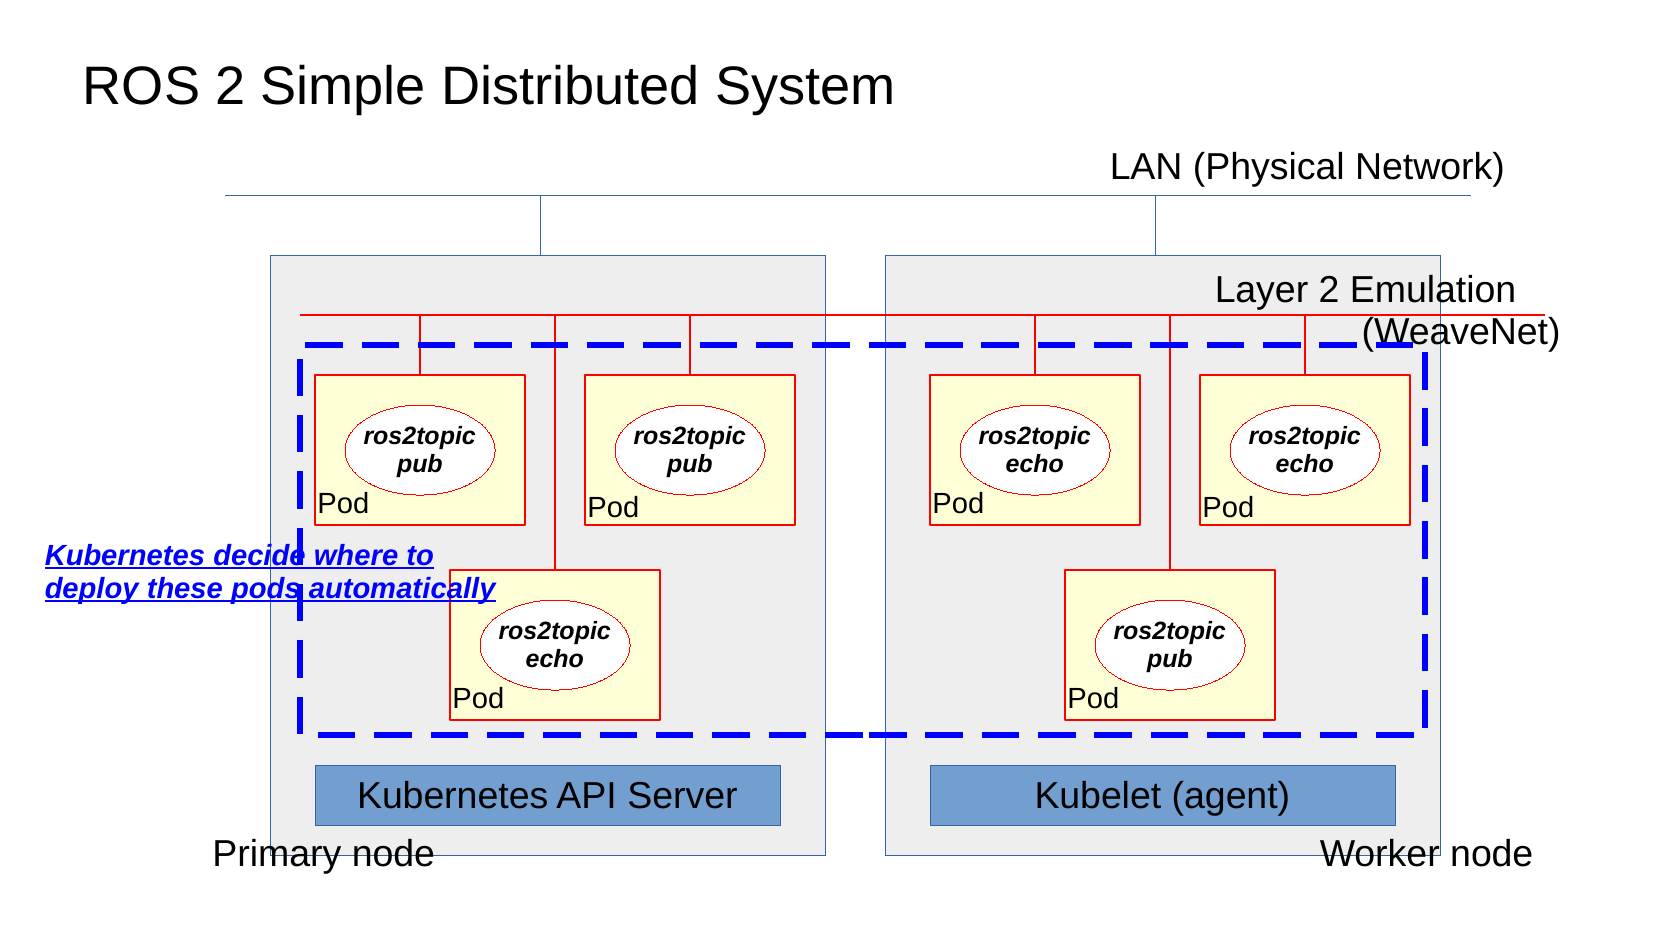

# ROS 2 Simple Distributed System
LAN (Physical Network)
Layer 2 Emulation
 (WeaveNet)
ros2topic
pub
ros2topic
pub
ros2topic
echo
ros2topic
echo
Pod
Pod
Pod
Pod
Kubernetes decide where to deploy these pods automatically
ros2topic
echo
ros2topic
pub
Pod
Pod
Kubernetes API Server
Kubelet (agent)
Primary node
Worker node